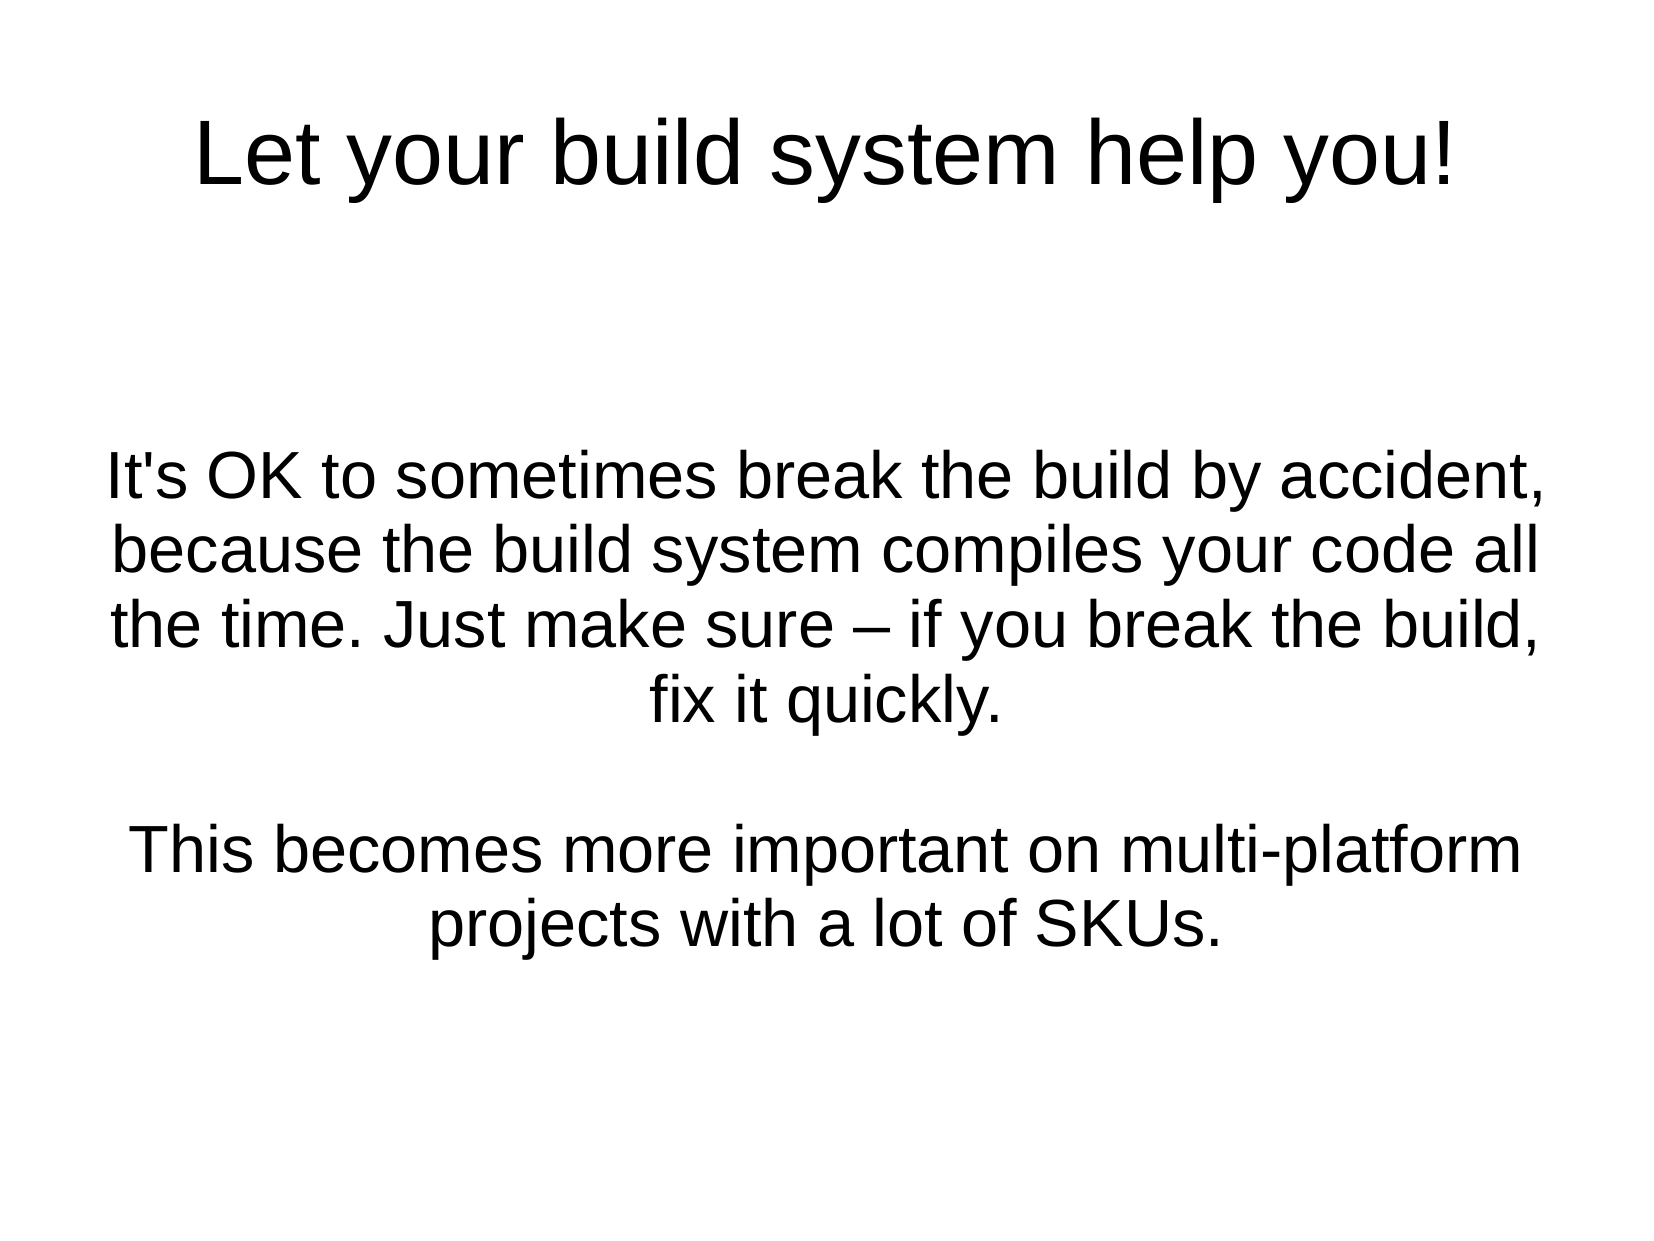

# Let your build system help you!
It's OK to sometimes break the build by accident, because the build system compiles your code all the time. Just make sure – if you break the build, fix it quickly.
This becomes more important on multi-platform projects with a lot of SKUs.